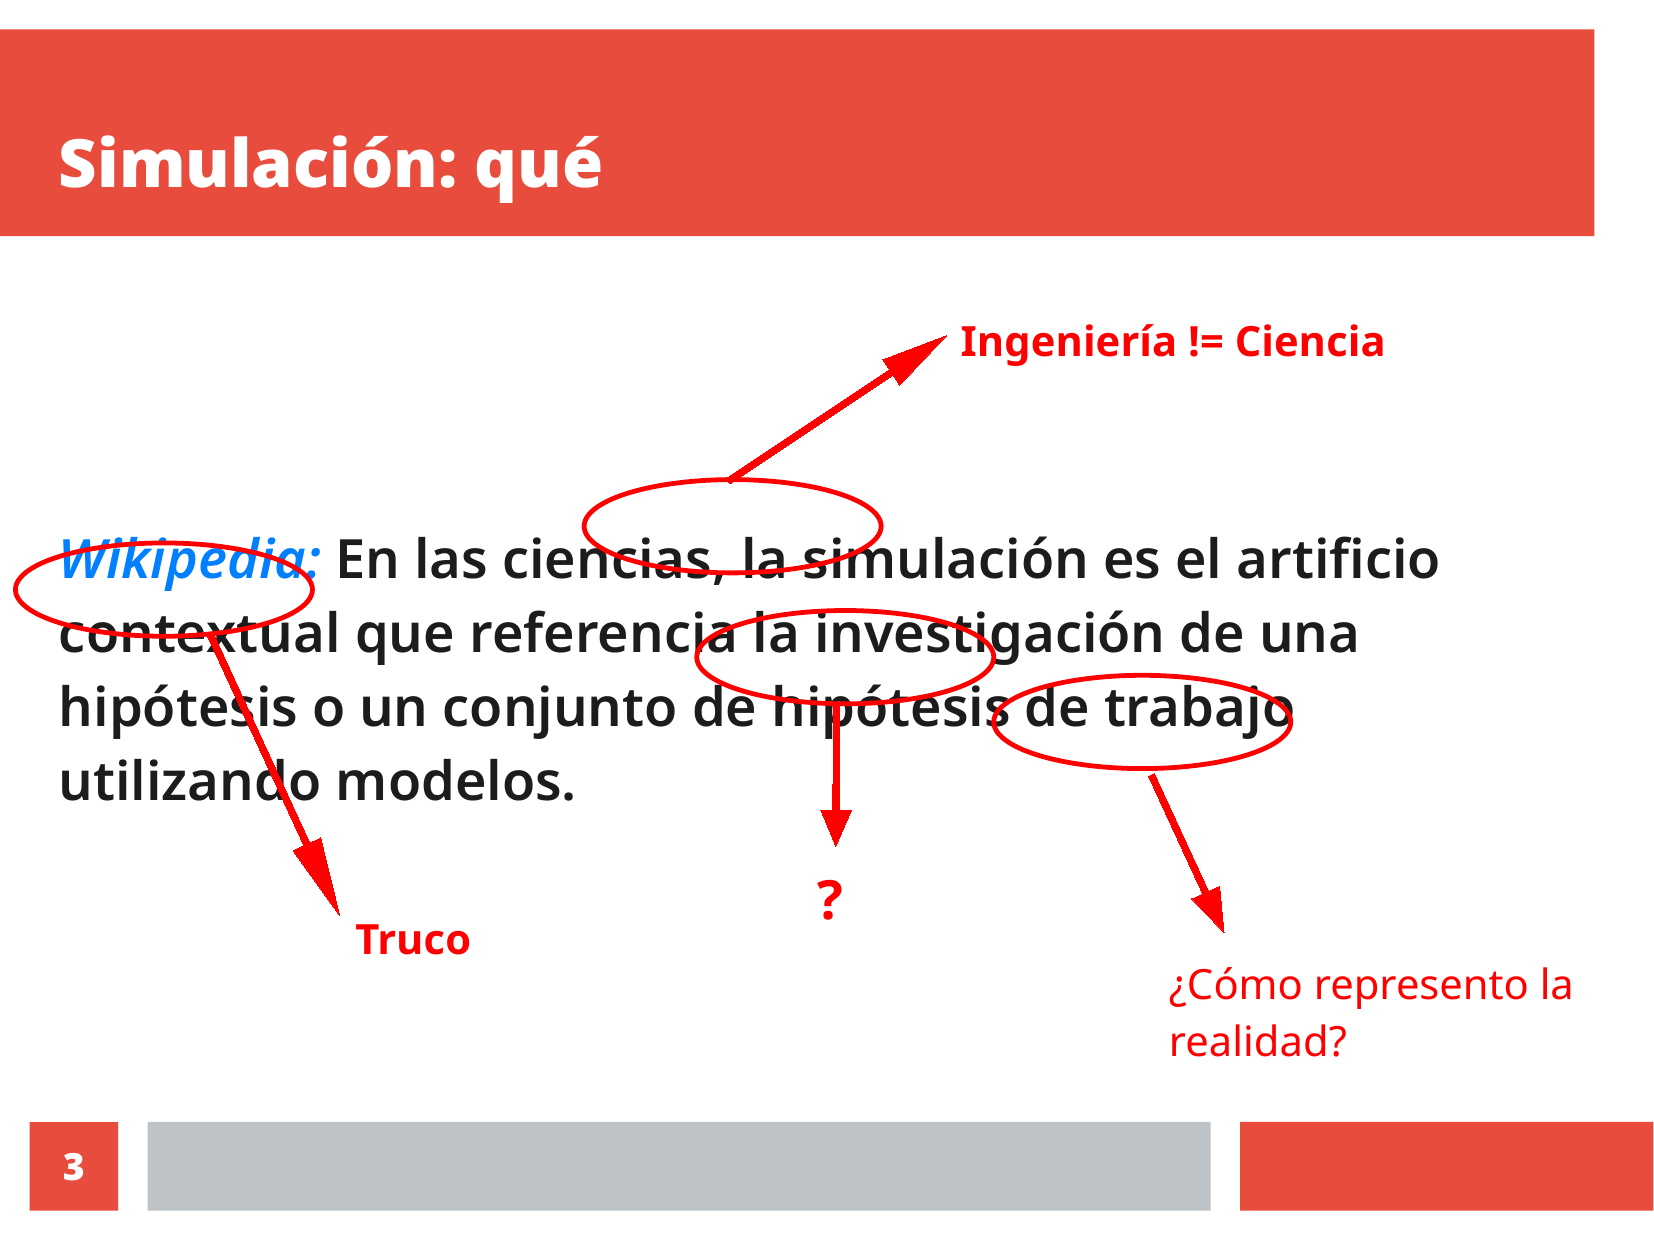

# Simulación: qué
Ingeniería != Ciencia
Wikipedia: En las ciencias, la simulación es el artificio contextual que referencia la investigación de una hipótesis o un conjunto de hipótesis de trabajo utilizando modelos.
Truco
?
¿Cómo represento la realidad?
3